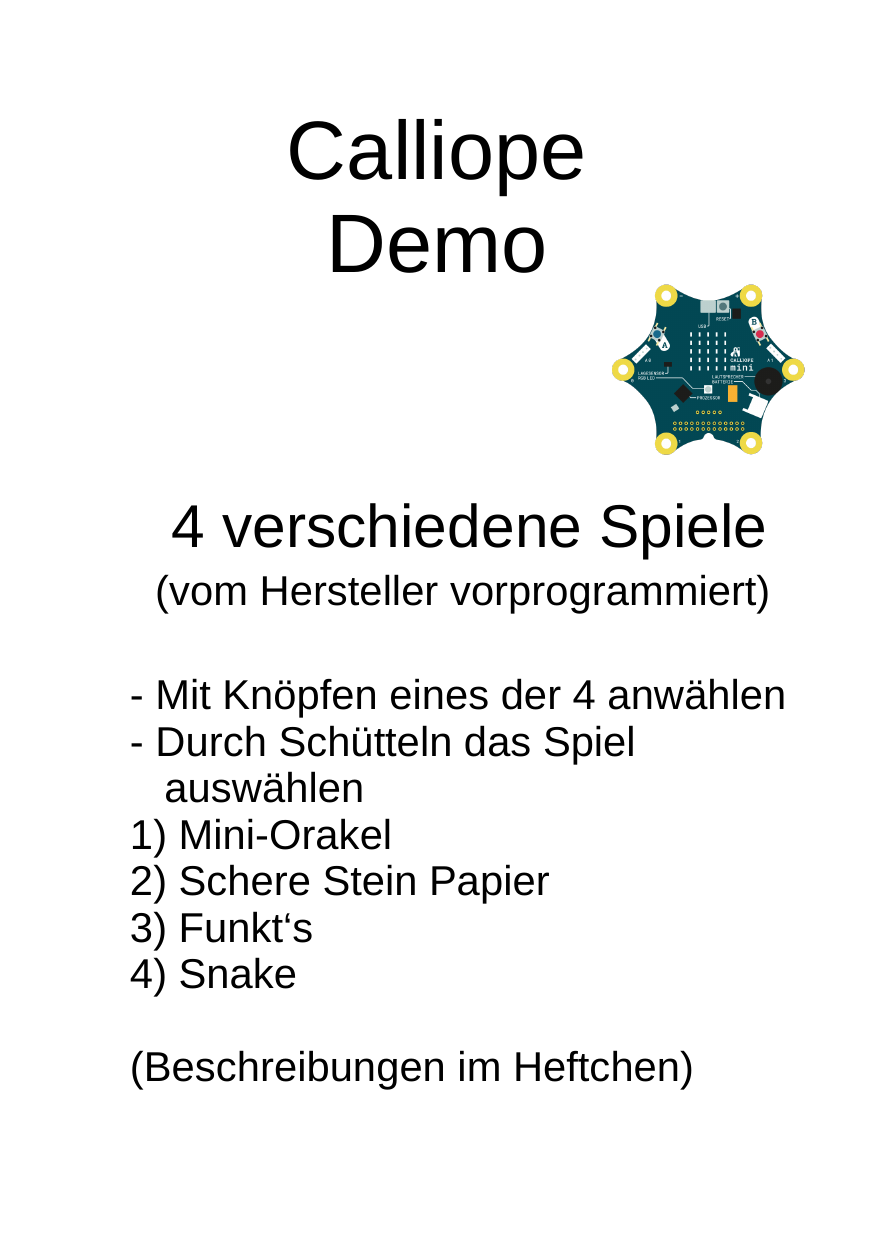

# Calliope Demo
4 verschiedene Spiele
(vom Hersteller vorprogrammiert)
- Mit Knöpfen eines der 4 anwählen
- Durch Schütteln das Spiel
 auswählen
1) Mini-Orakel
2) Schere Stein Papier
3) Funkt‘s
4) Snake
(Beschreibungen im Heftchen)